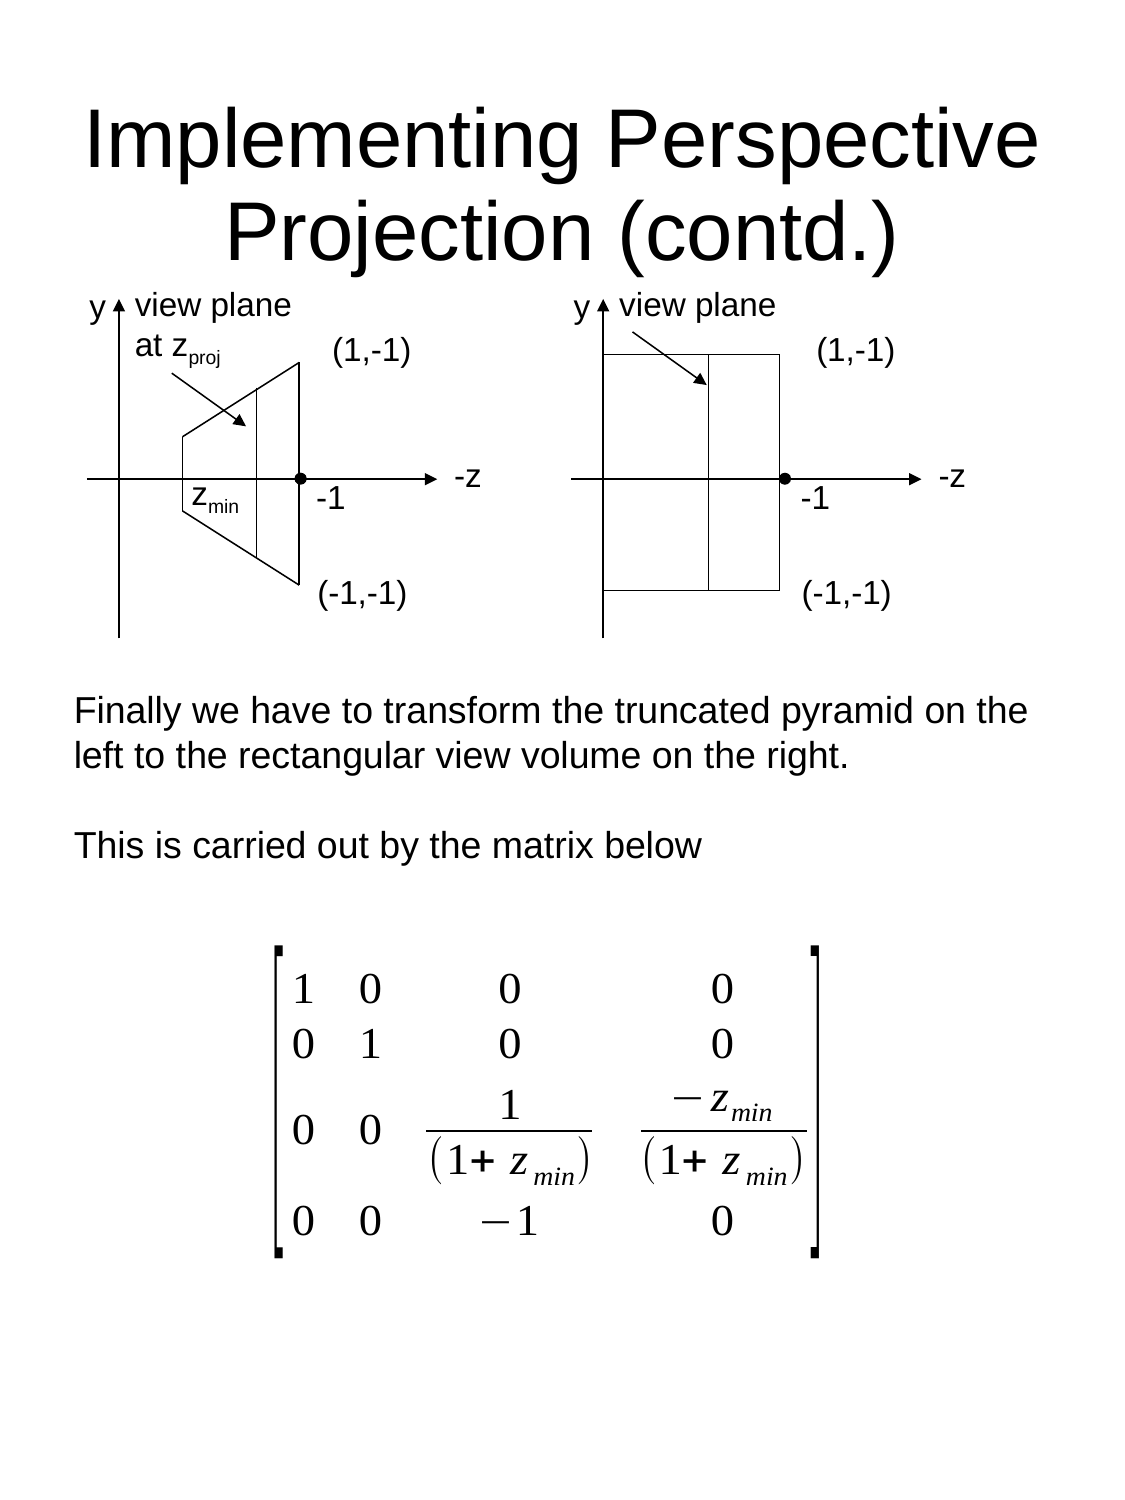

# Implementing Perspective Projection (contd.)
view plane at zproj
view plane
y
y
(1,-1)
(1,-1)
-z
-z
 zmin
-1
-1
(-1,-1)
(-1,-1)
Finally we have to transform the truncated pyramid on the left to the rectangular view volume on the right.
This is carried out by the matrix below